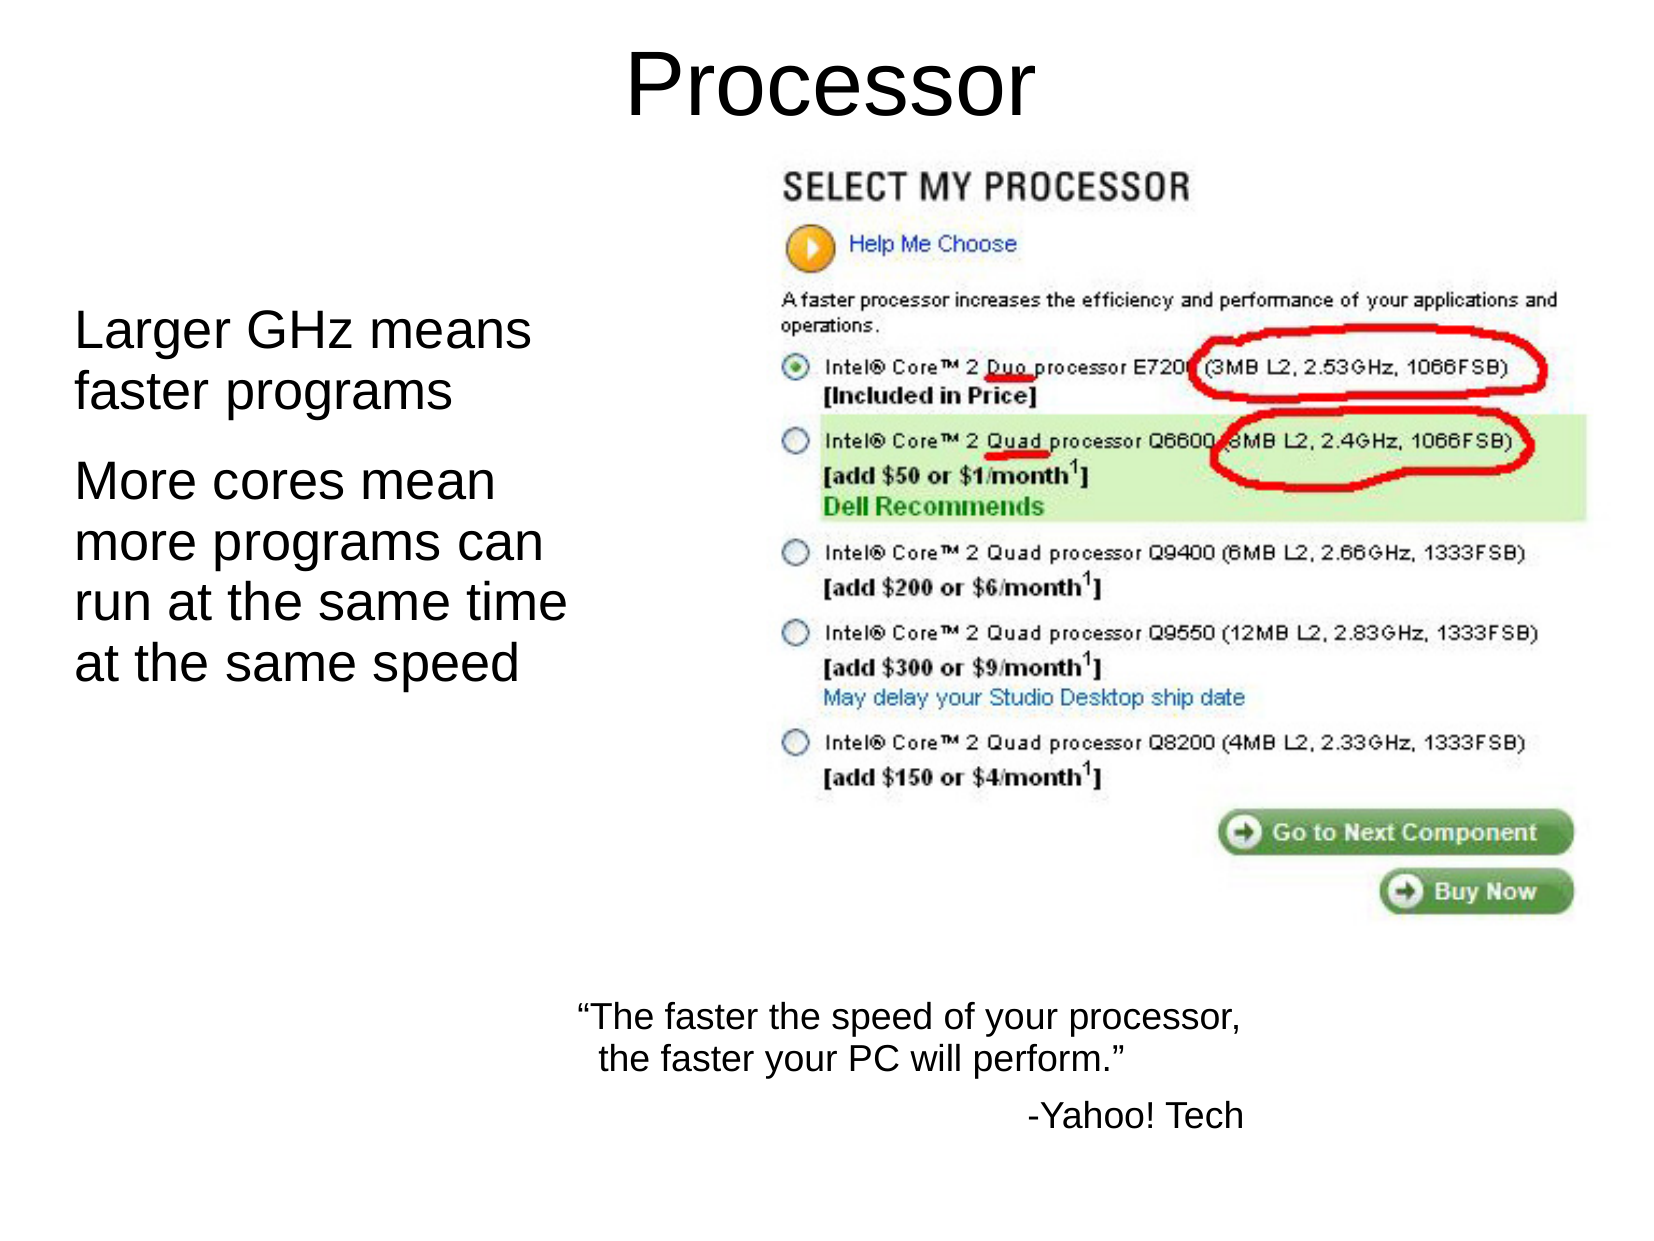

# Processor
Larger GHz means faster programs
More cores mean more programs can run at the same time at the same speed
“The faster the speed of your processor,
 the faster your PC will perform.”
-Yahoo! Tech